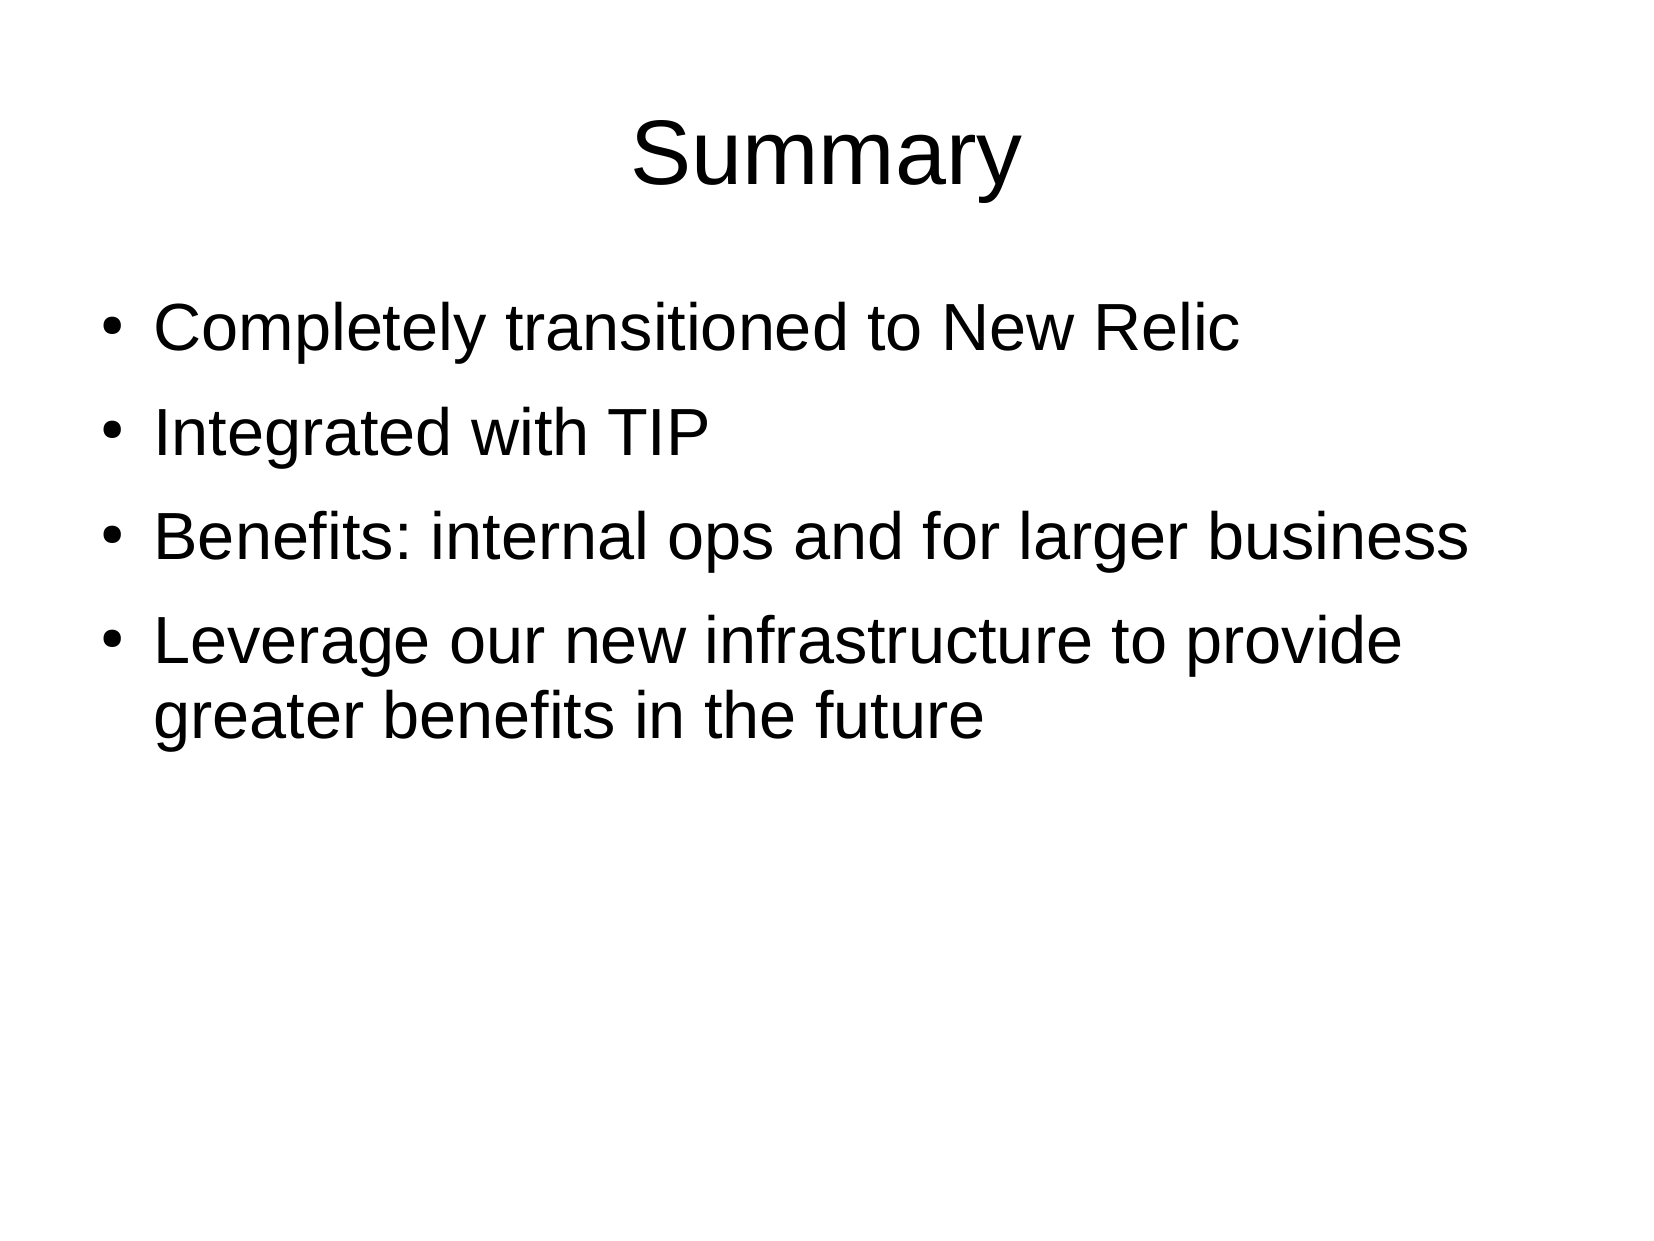

# Summary
Completely transitioned to New Relic
Integrated with TIP
Benefits: internal ops and for larger business
Leverage our new infrastructure to provide greater benefits in the future